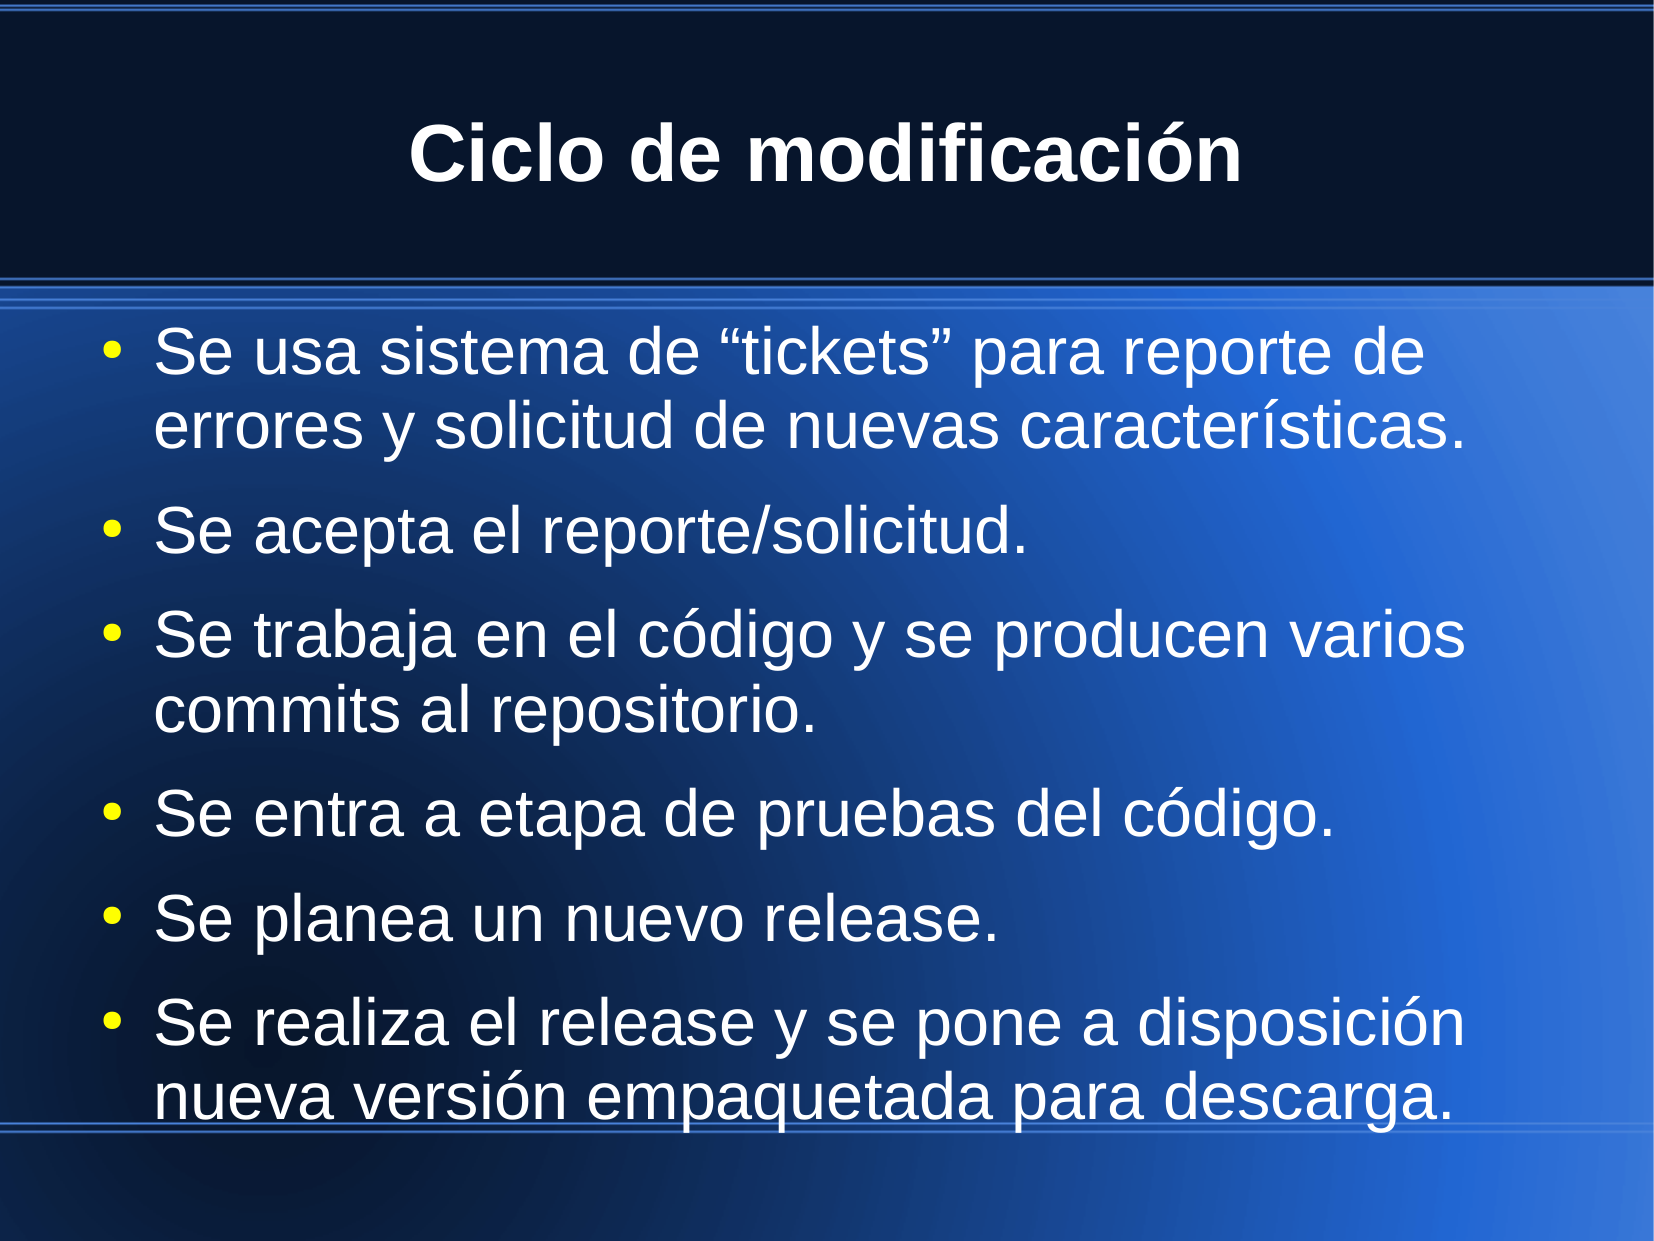

# Ciclo de modificación
Se usa sistema de “tickets” para reporte de errores y solicitud de nuevas características.
Se acepta el reporte/solicitud.
Se trabaja en el código y se producen varios commits al repositorio.
Se entra a etapa de pruebas del código.
Se planea un nuevo release.
Se realiza el release y se pone a disposición nueva versión empaquetada para descarga.